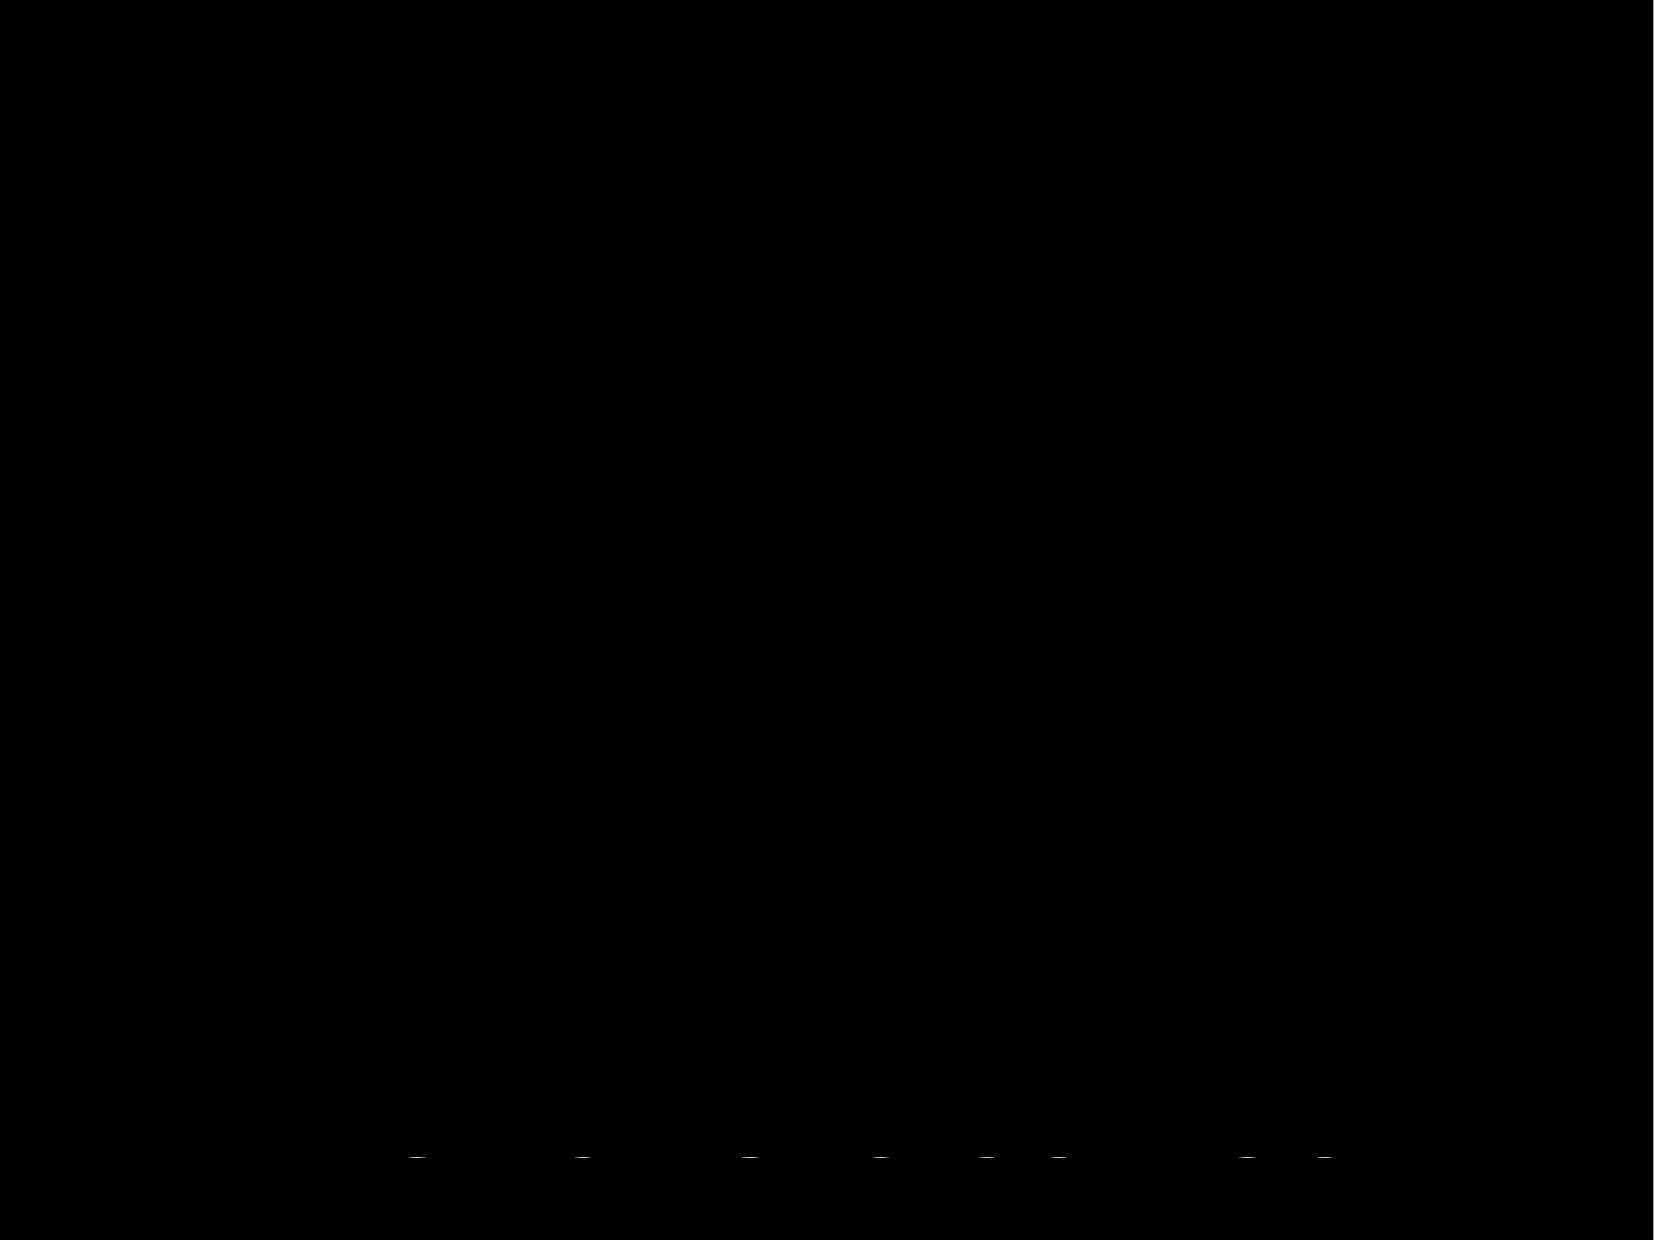

# 515 – SE CRISTO COMIGO VAI